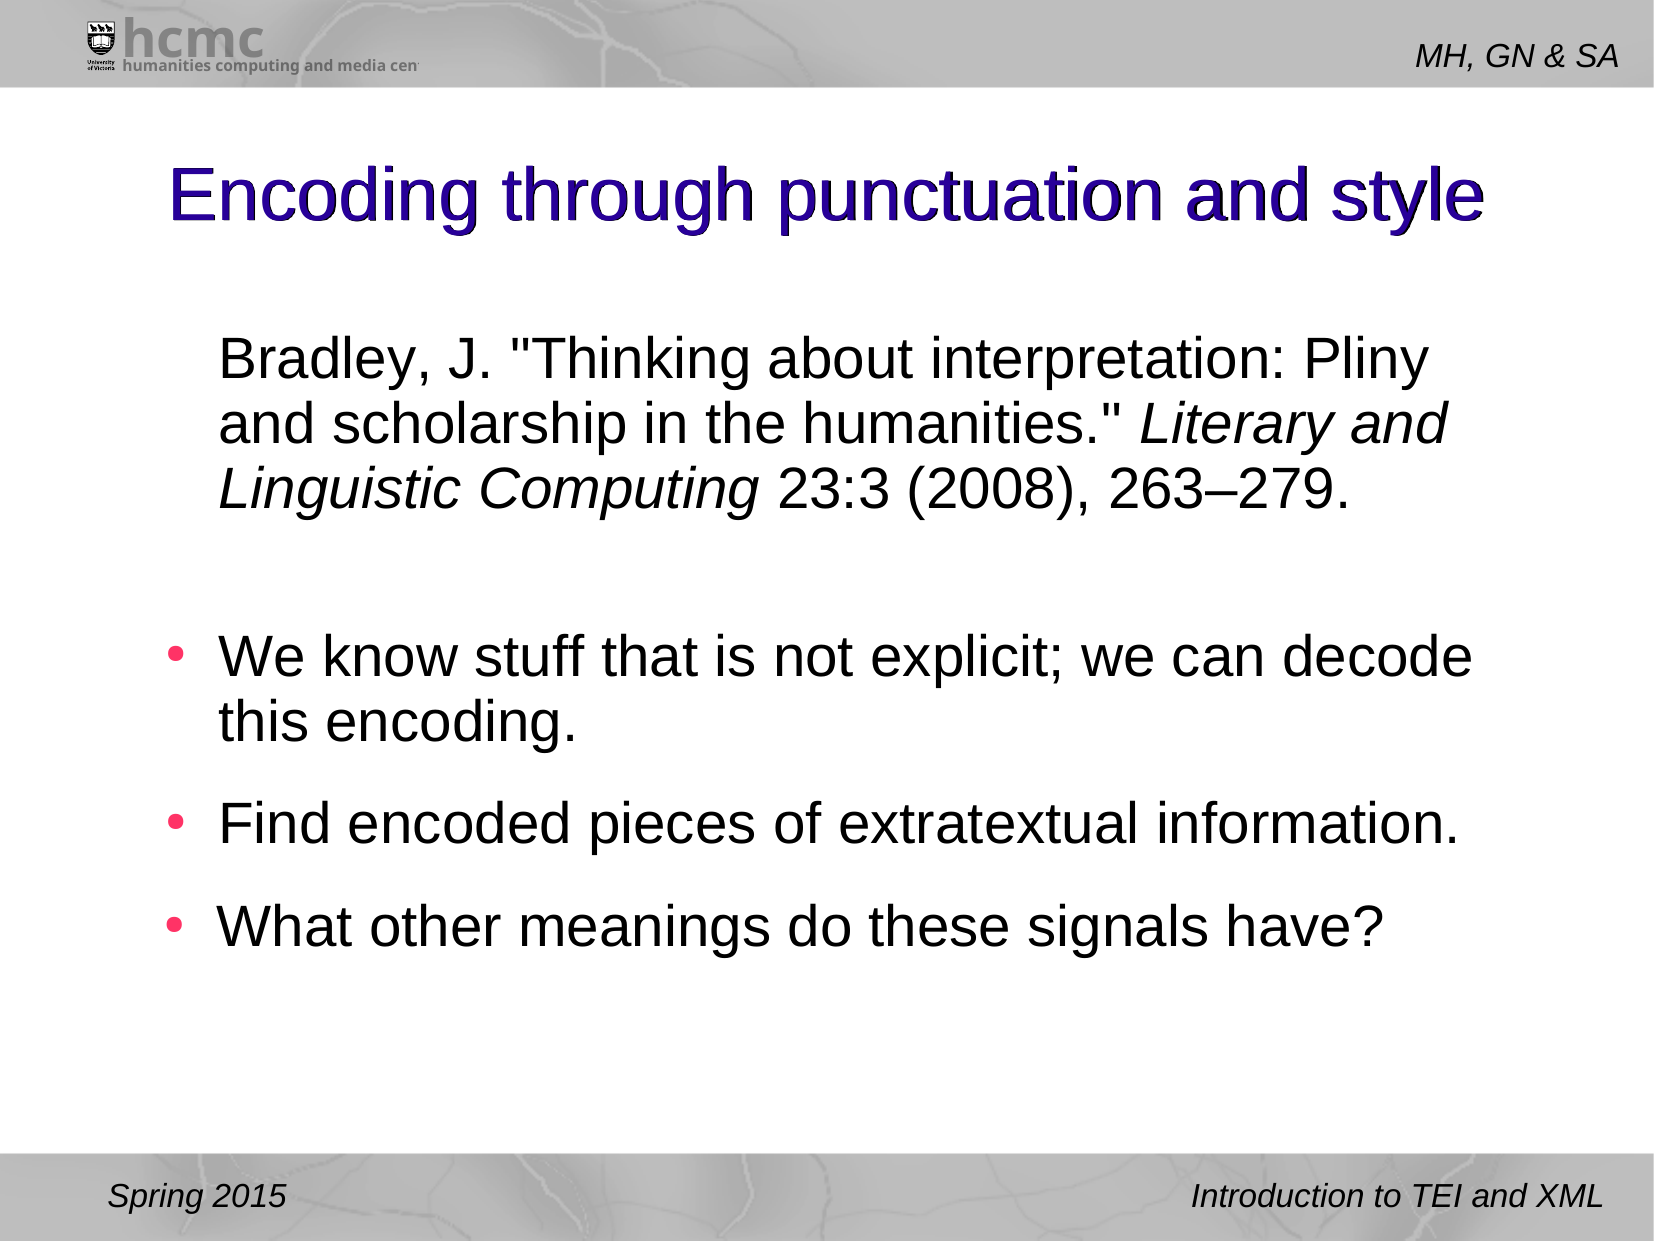

# Encoding through punctuation and style
Bradley, J. "Thinking about interpretation: Pliny and scholarship in the humanities." Literary and Linguistic Computing 23:3 (2008), 263–279.
We know stuff that is not explicit; we can decode this encoding.
Find encoded pieces of extratextual information.
What other meanings do these signals have?